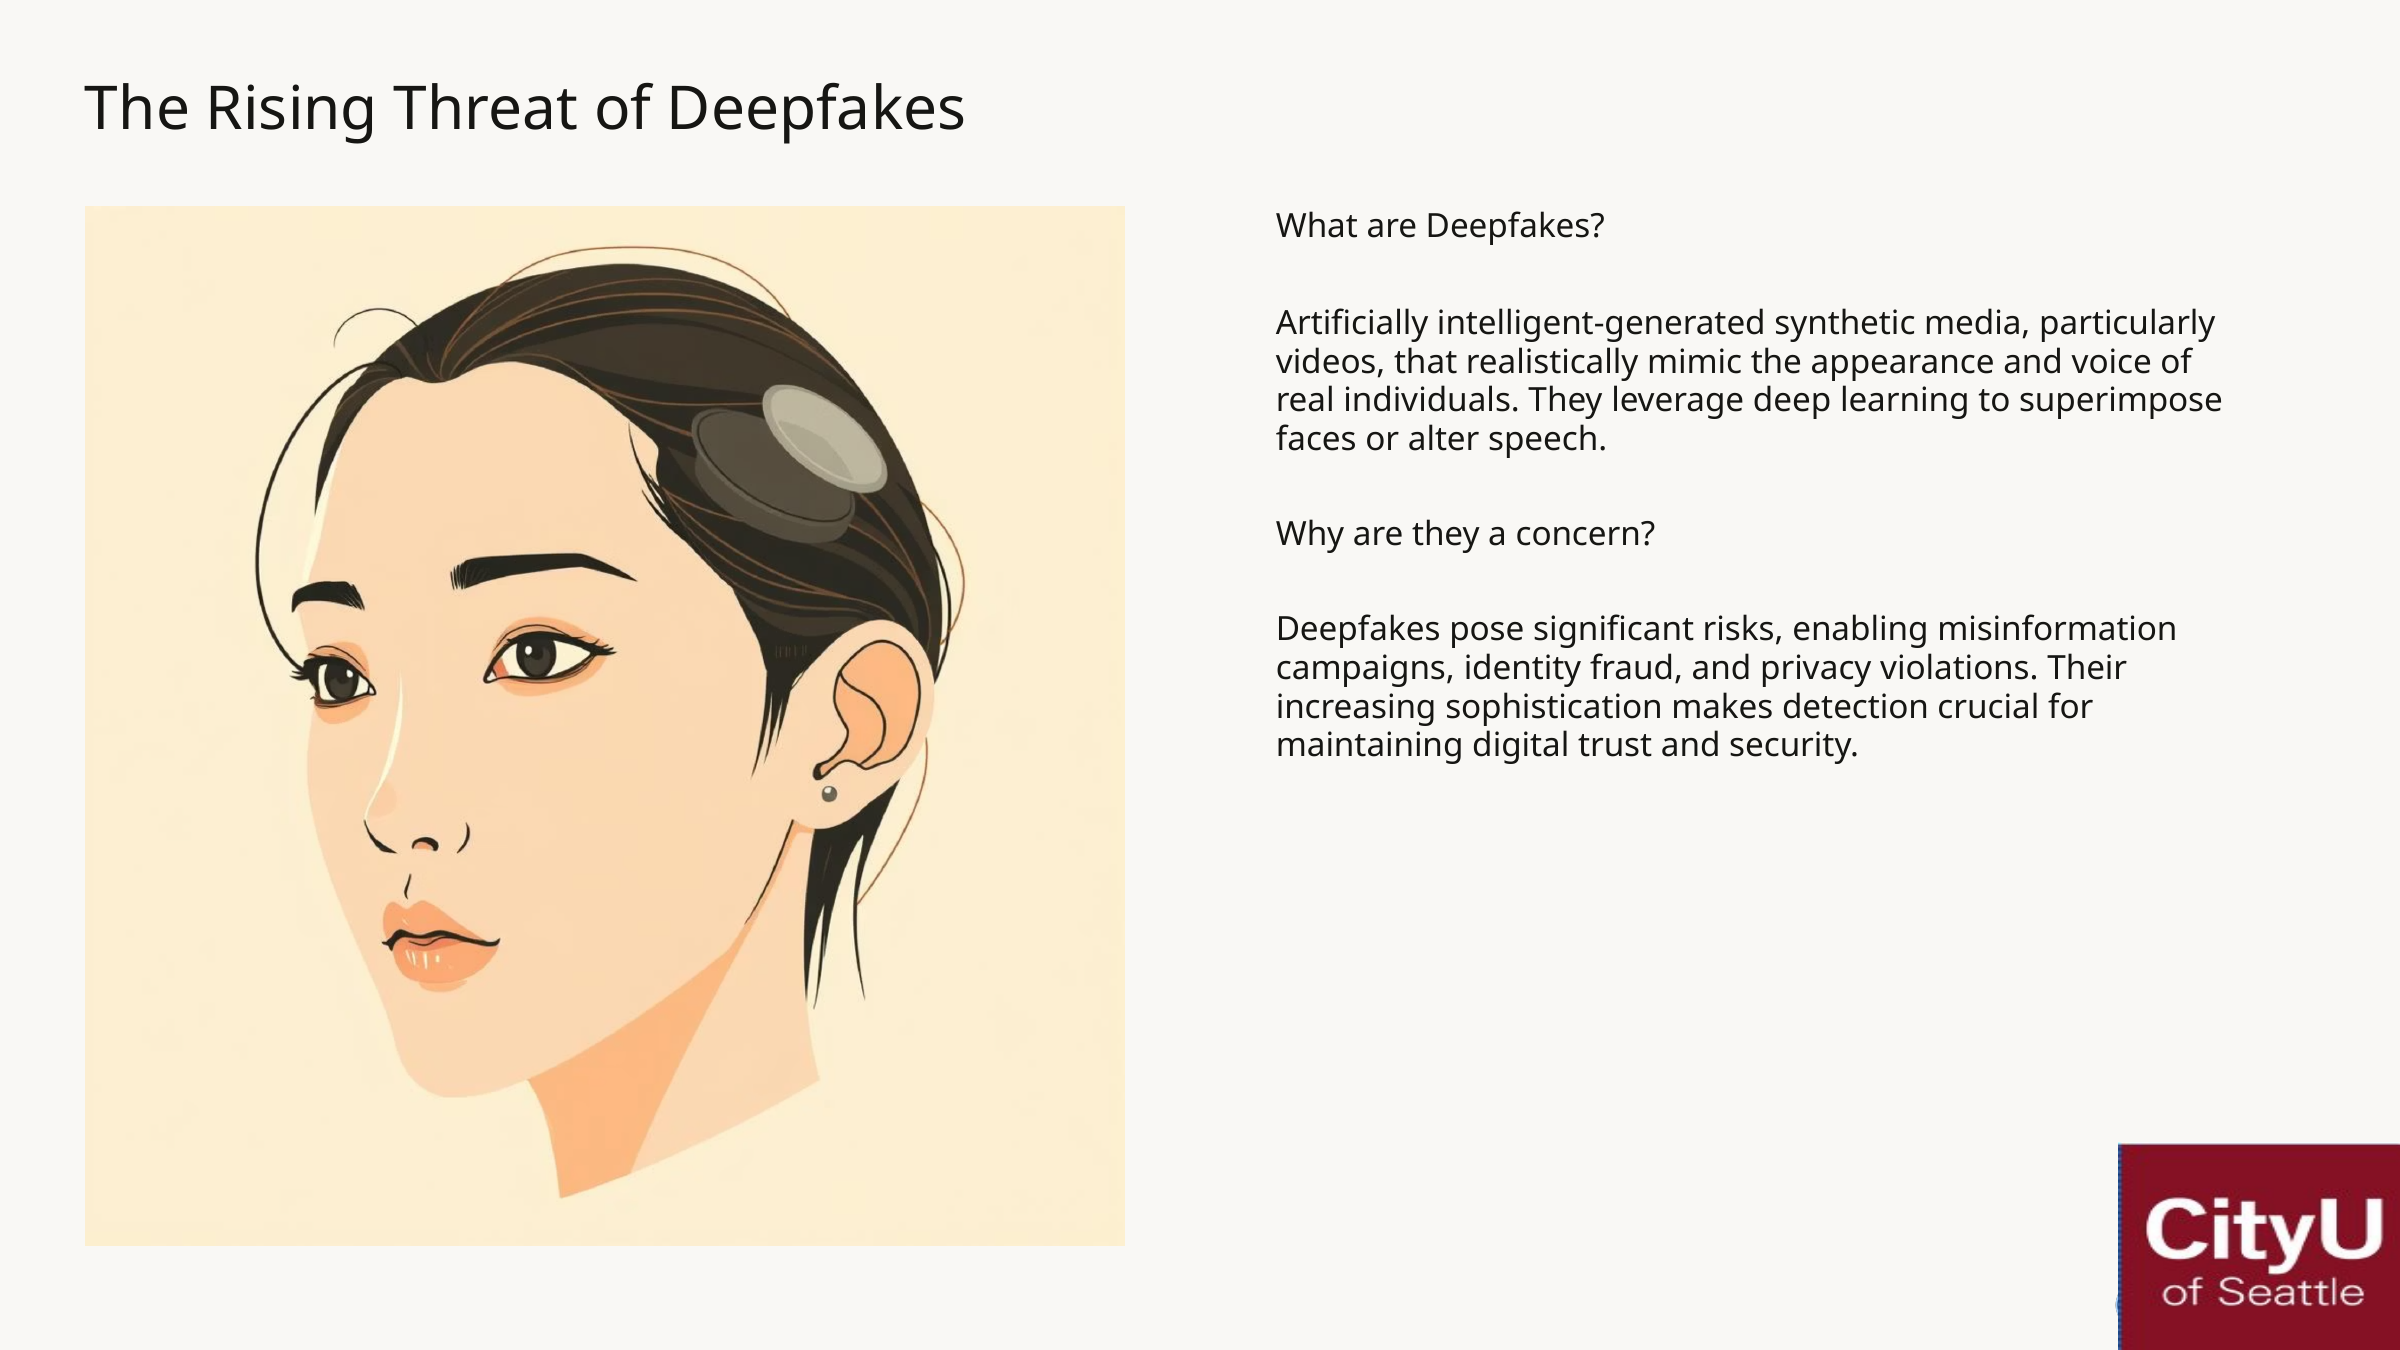

The Rising Threat of Deepfakes
What are Deepfakes?
Artificially intelligent-generated synthetic media, particularly videos, that realistically mimic the appearance and voice of real individuals. They leverage deep learning to superimpose faces or alter speech.
Why are they a concern?
Deepfakes pose significant risks, enabling misinformation campaigns, identity fraud, and privacy violations. Their increasing sophistication makes detection crucial for maintaining digital trust and security.
Our mission: Develop deep learning models to accurately identify these deceptive creations and protect against their misuse.